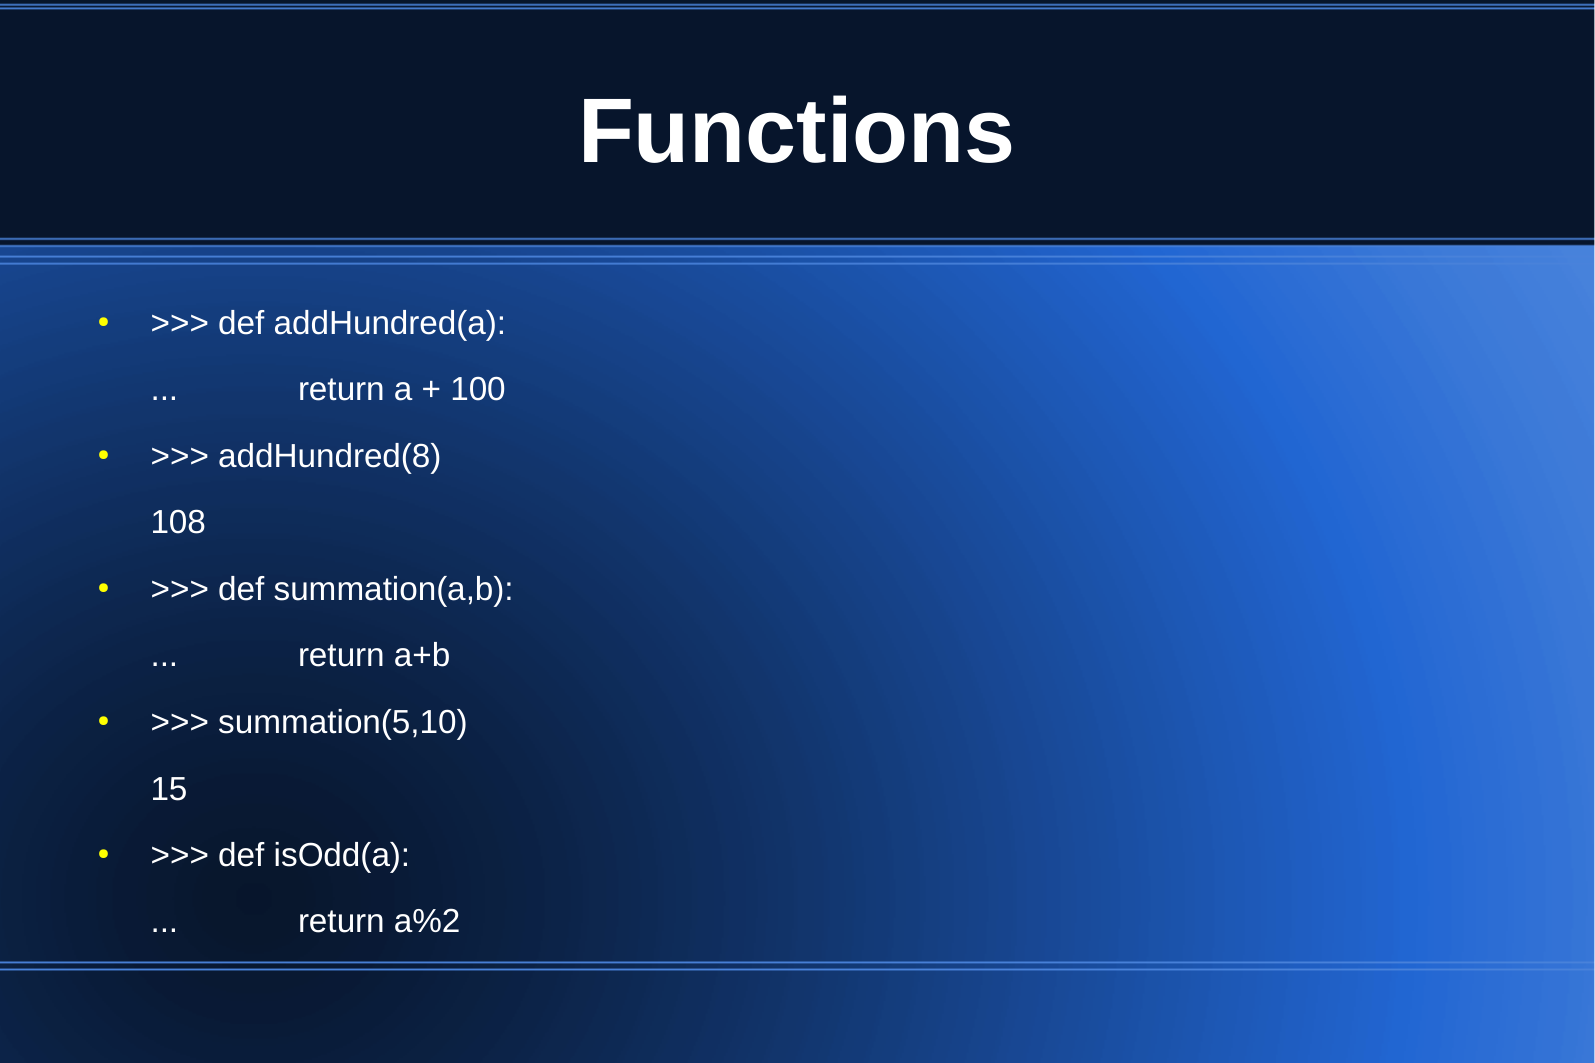

# Functions
>>> def addHundred(a):
... 		return a + 100
>>> addHundred(8)
108
>>> def summation(a,b):
...		return a+b
>>> summation(5,10)
15
>>> def isOdd(a):
... 		return a%2